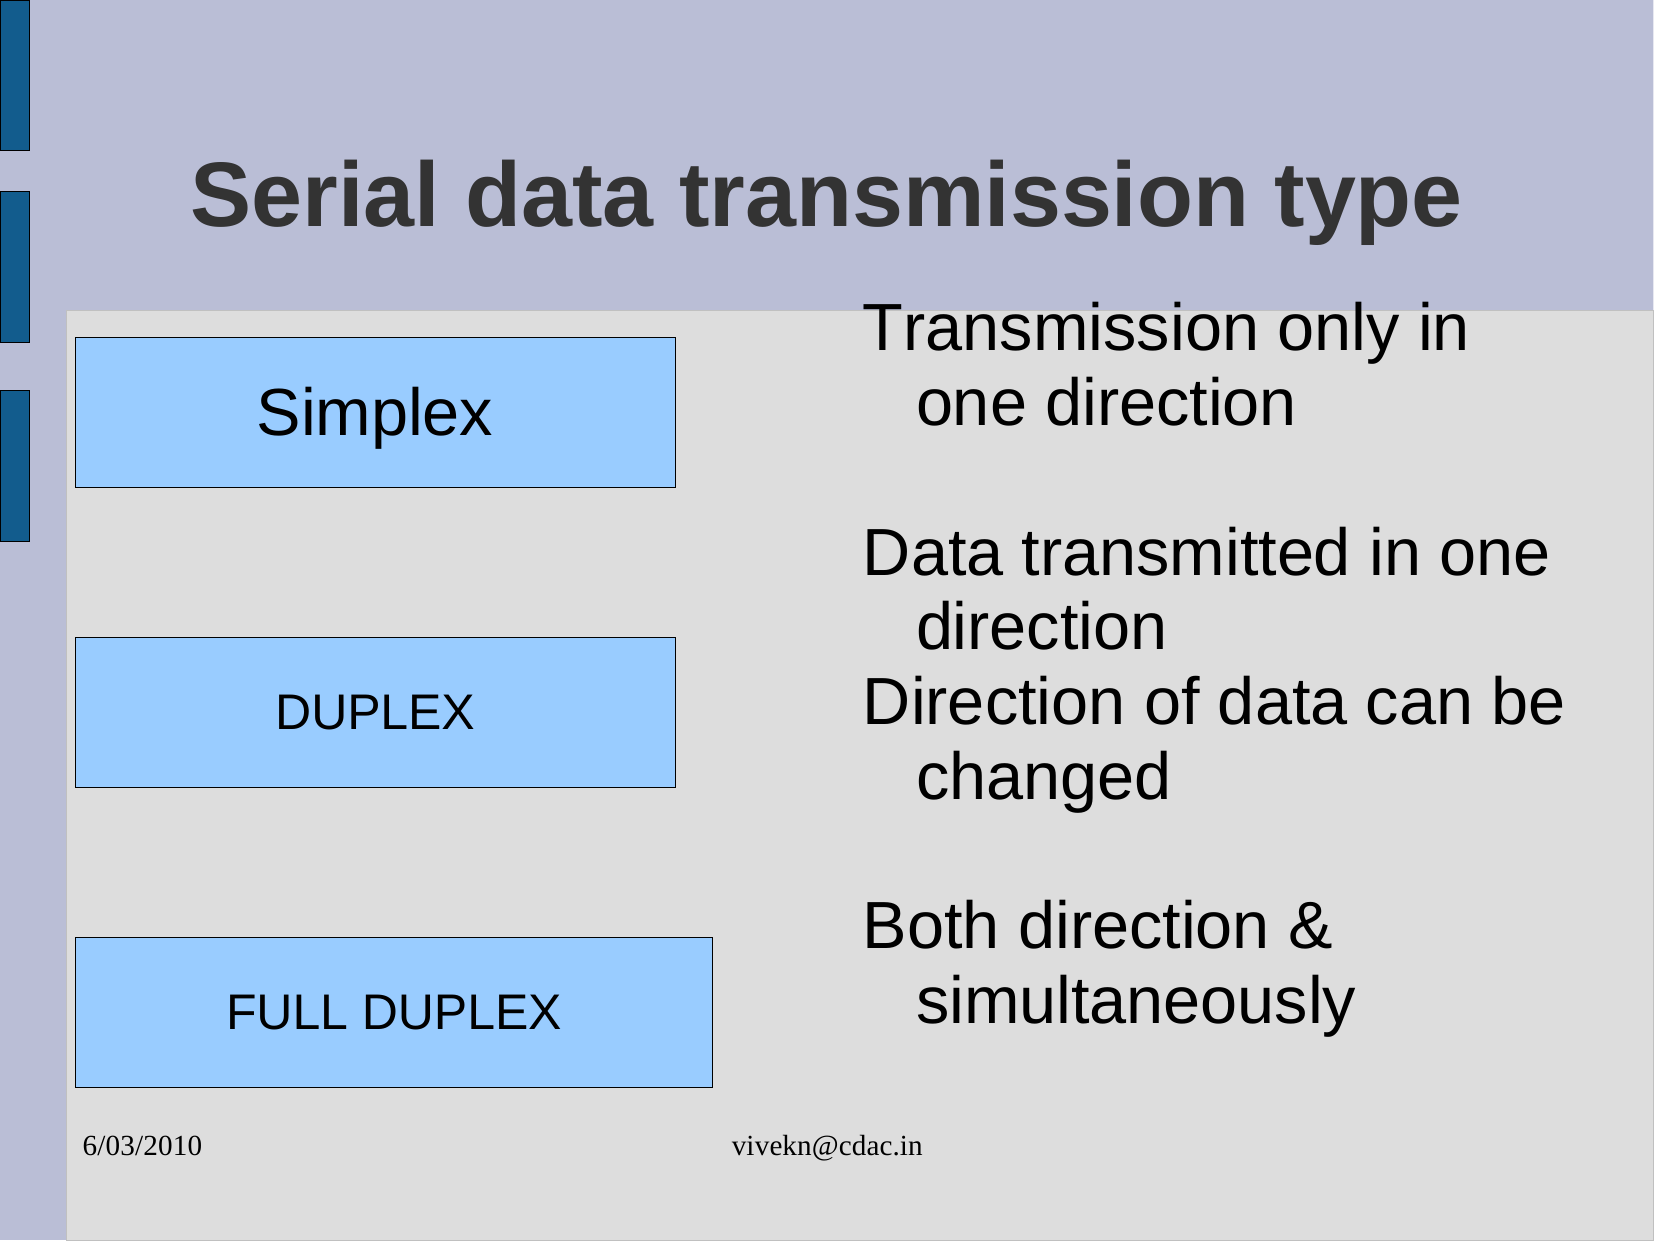

# Serial data transmission type
Transmission only in one direction
Data transmitted in one direction
Direction of data can be changed
Both direction & simultaneously
Simplex
DUPLEX
FULL DUPLEX